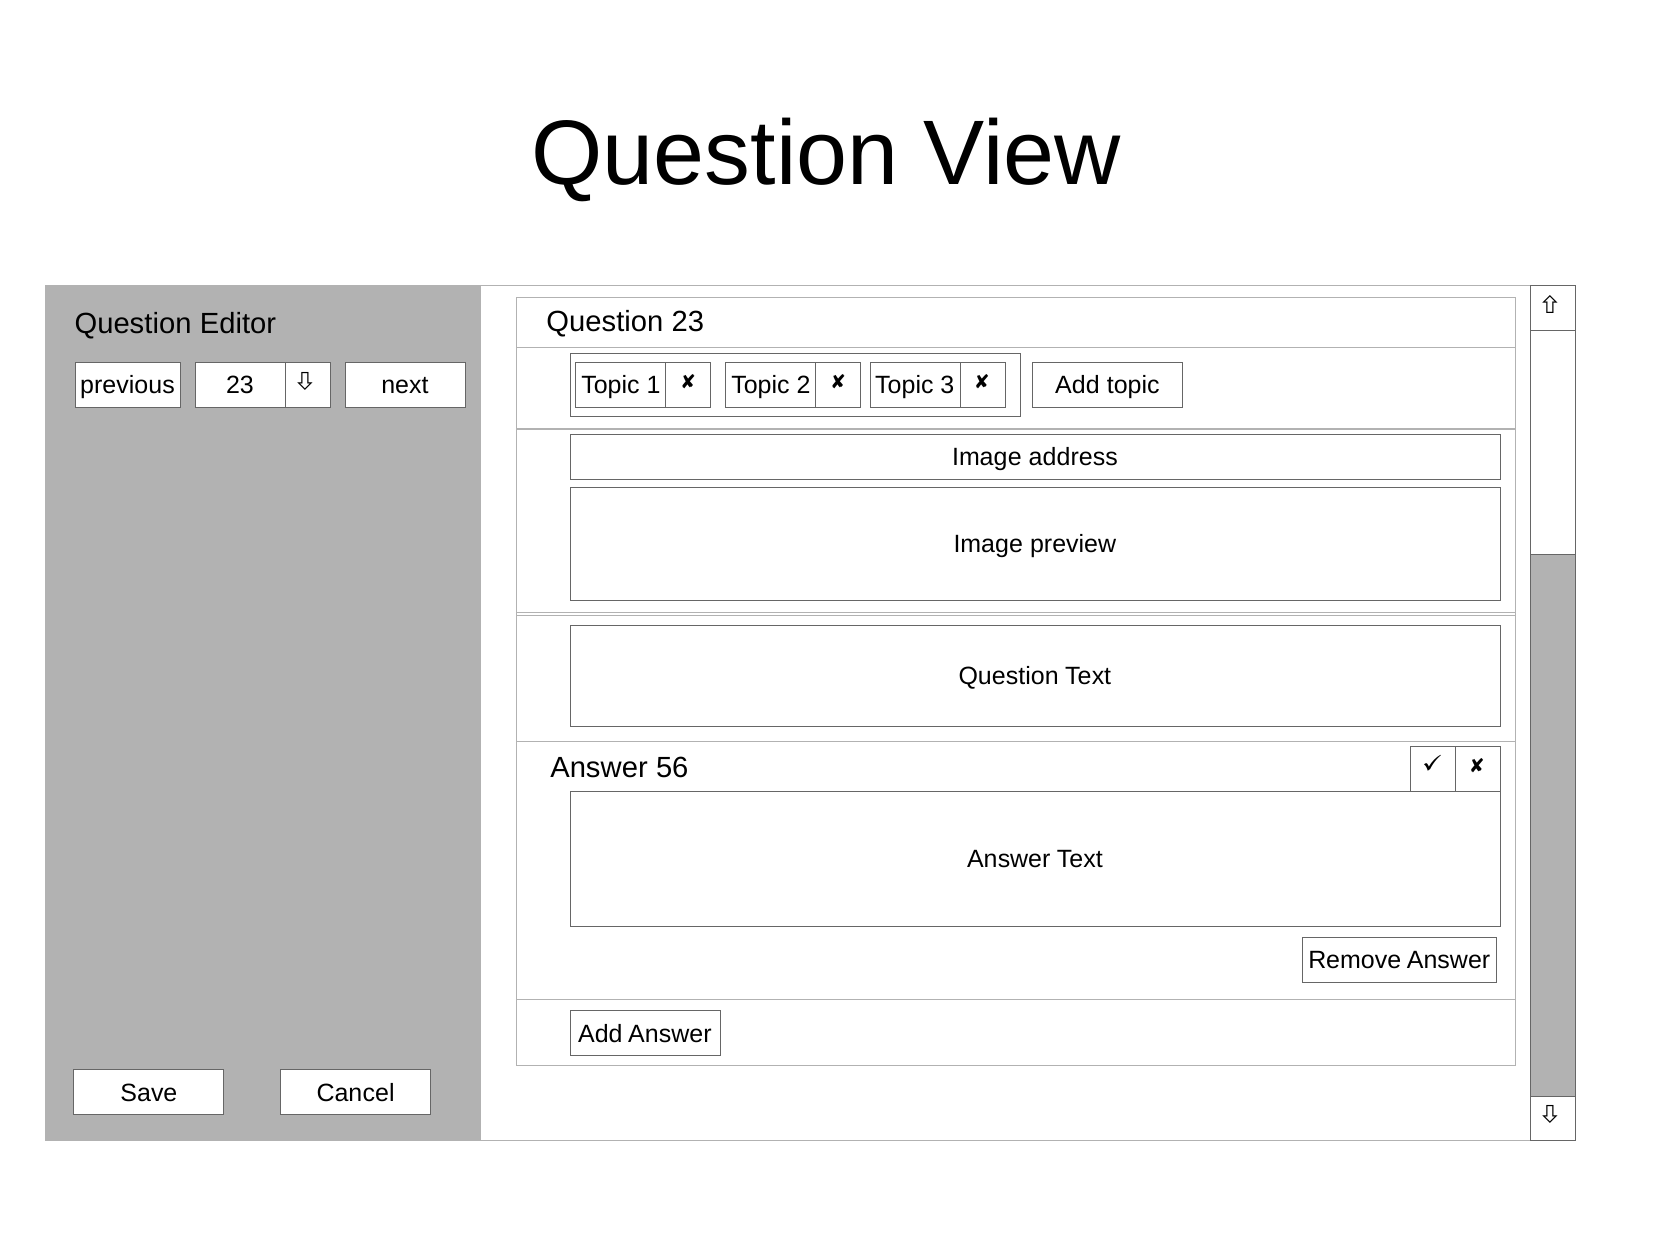

# Question View

Question 23
Question Editor
previous
23

next
Topic 1

Topic 2

Topic 3

Add topic
Image address
Image preview
Question Text
Answer 56


Answer Text
Remove Answer
Add Answer
Save
Cancel
